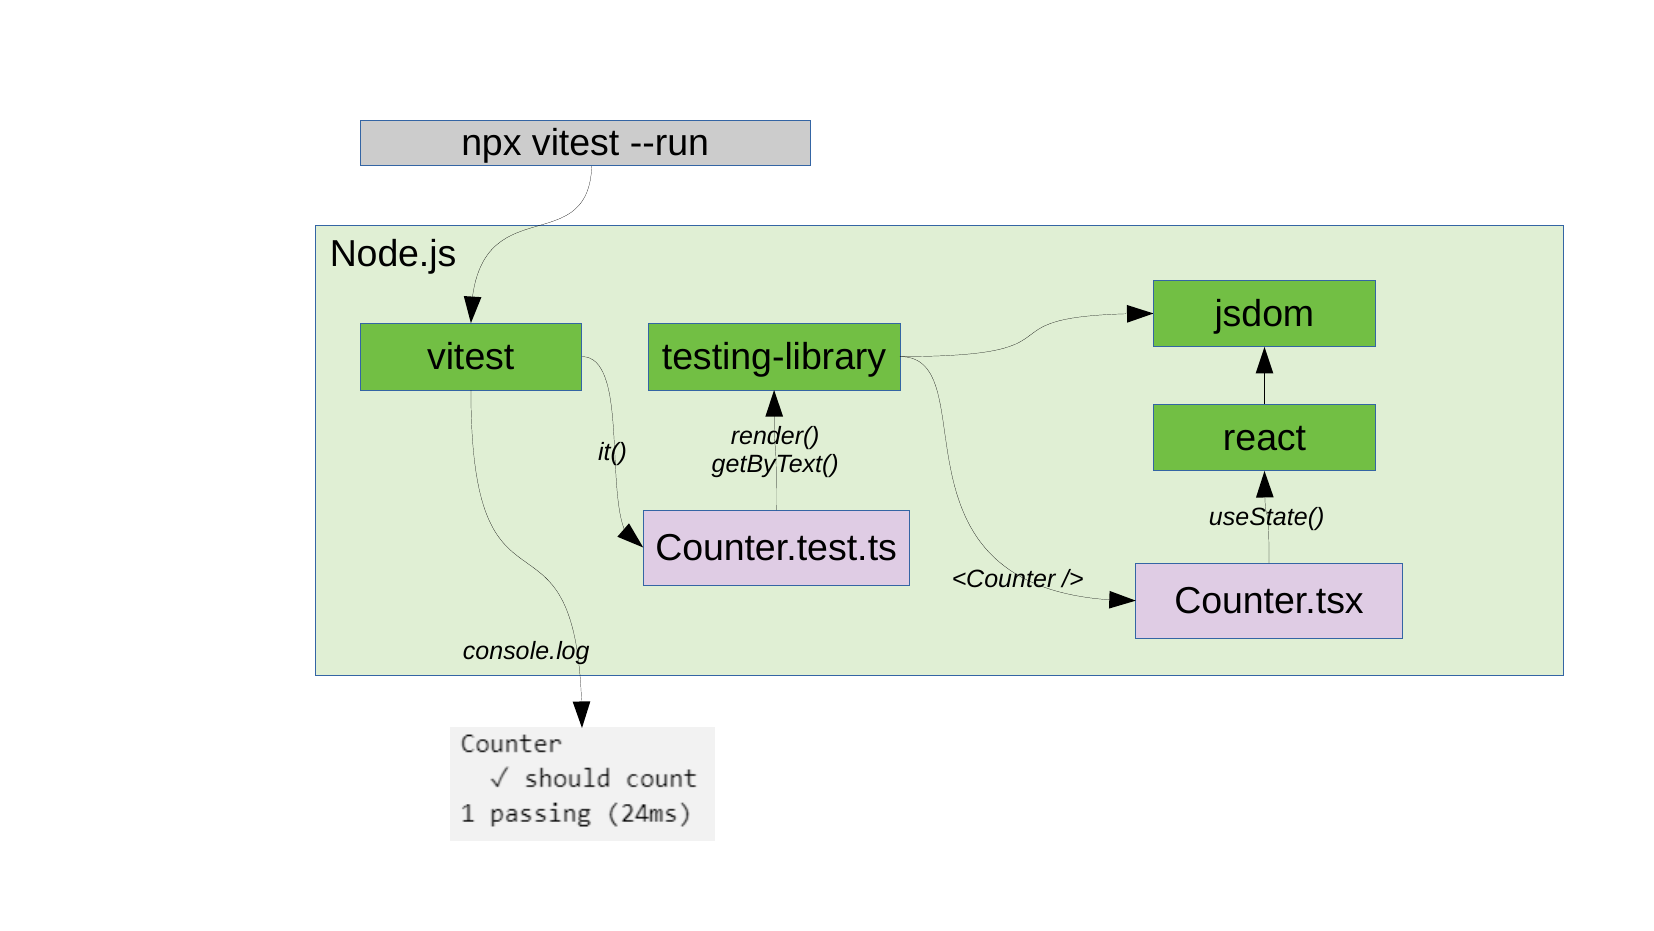

npx vitest --run
Node.js
jsdom
vitest
testing-library
react
Counter.test.ts
Counter.tsx